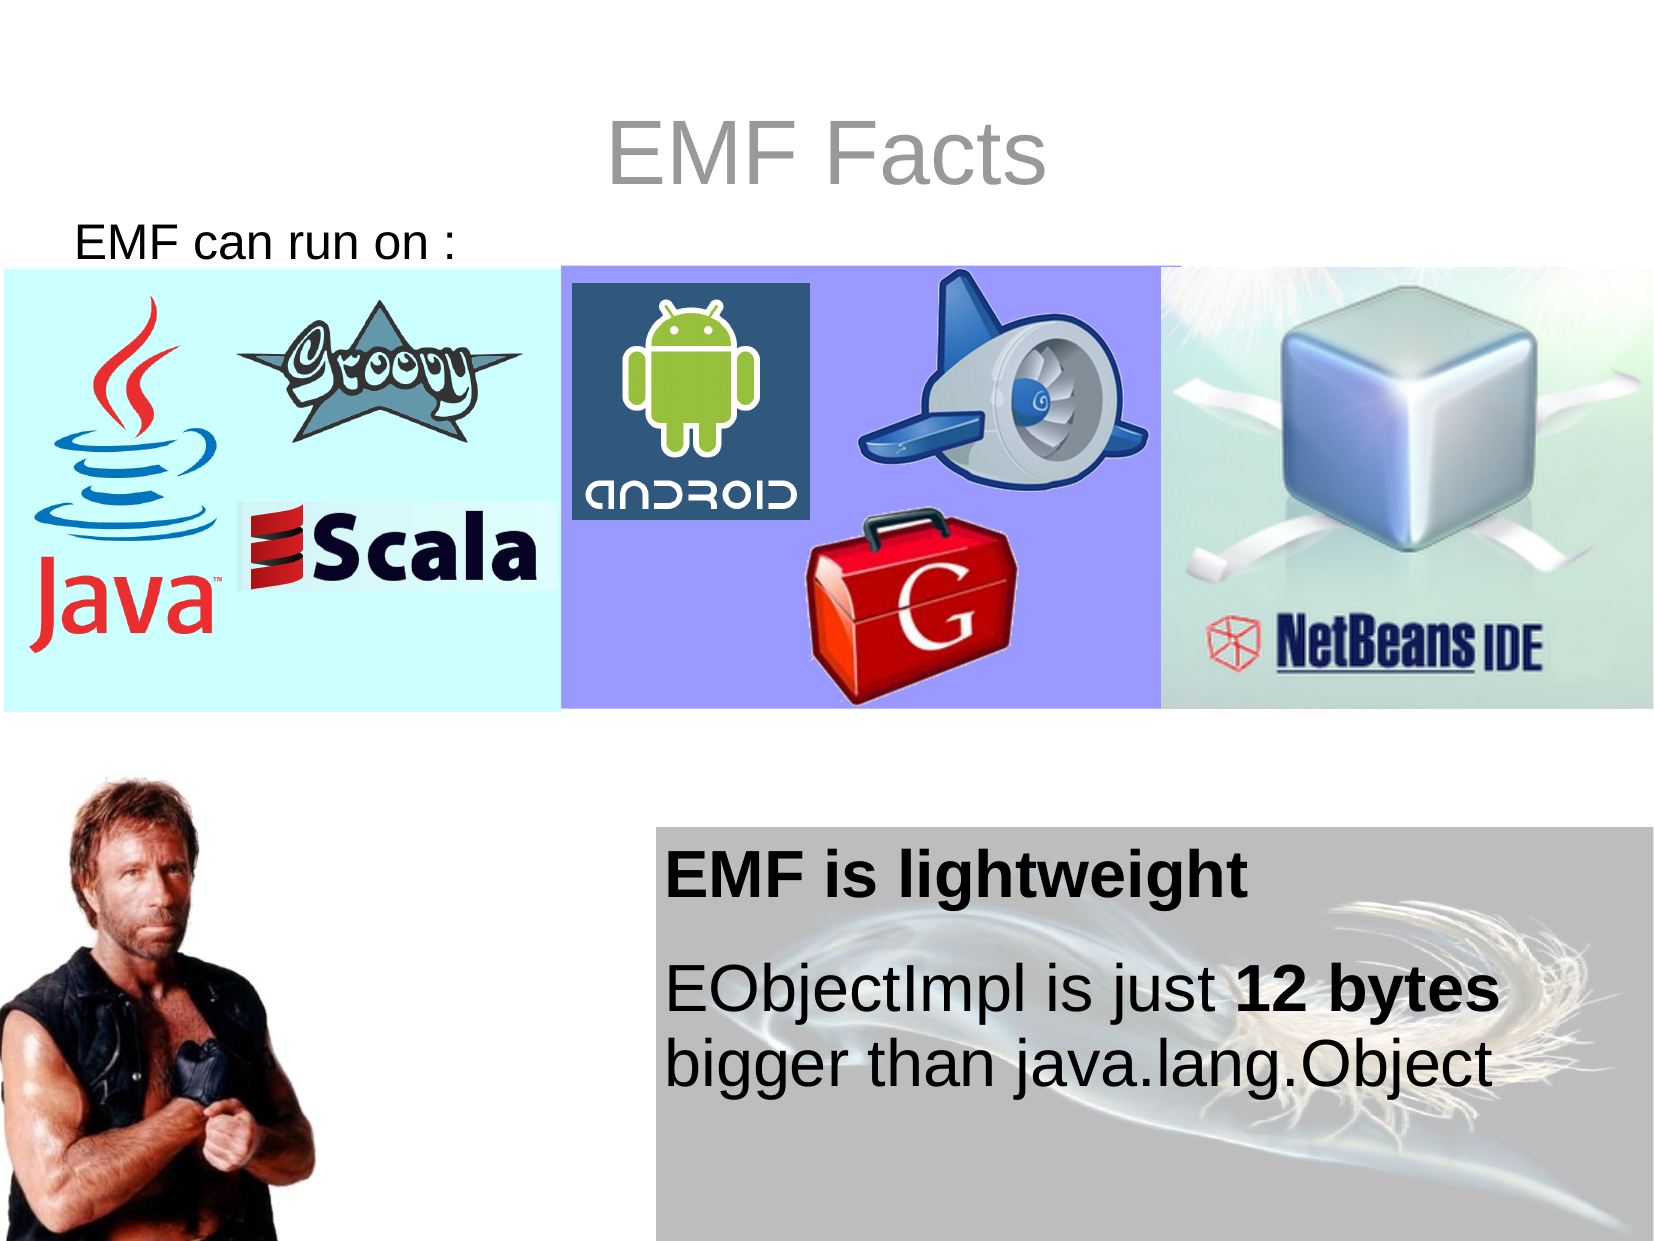

# EMF Facts
EMF can run on :
EMF is lightweight
EObjectImpl is just 12 bytes
bigger than java.lang.Object